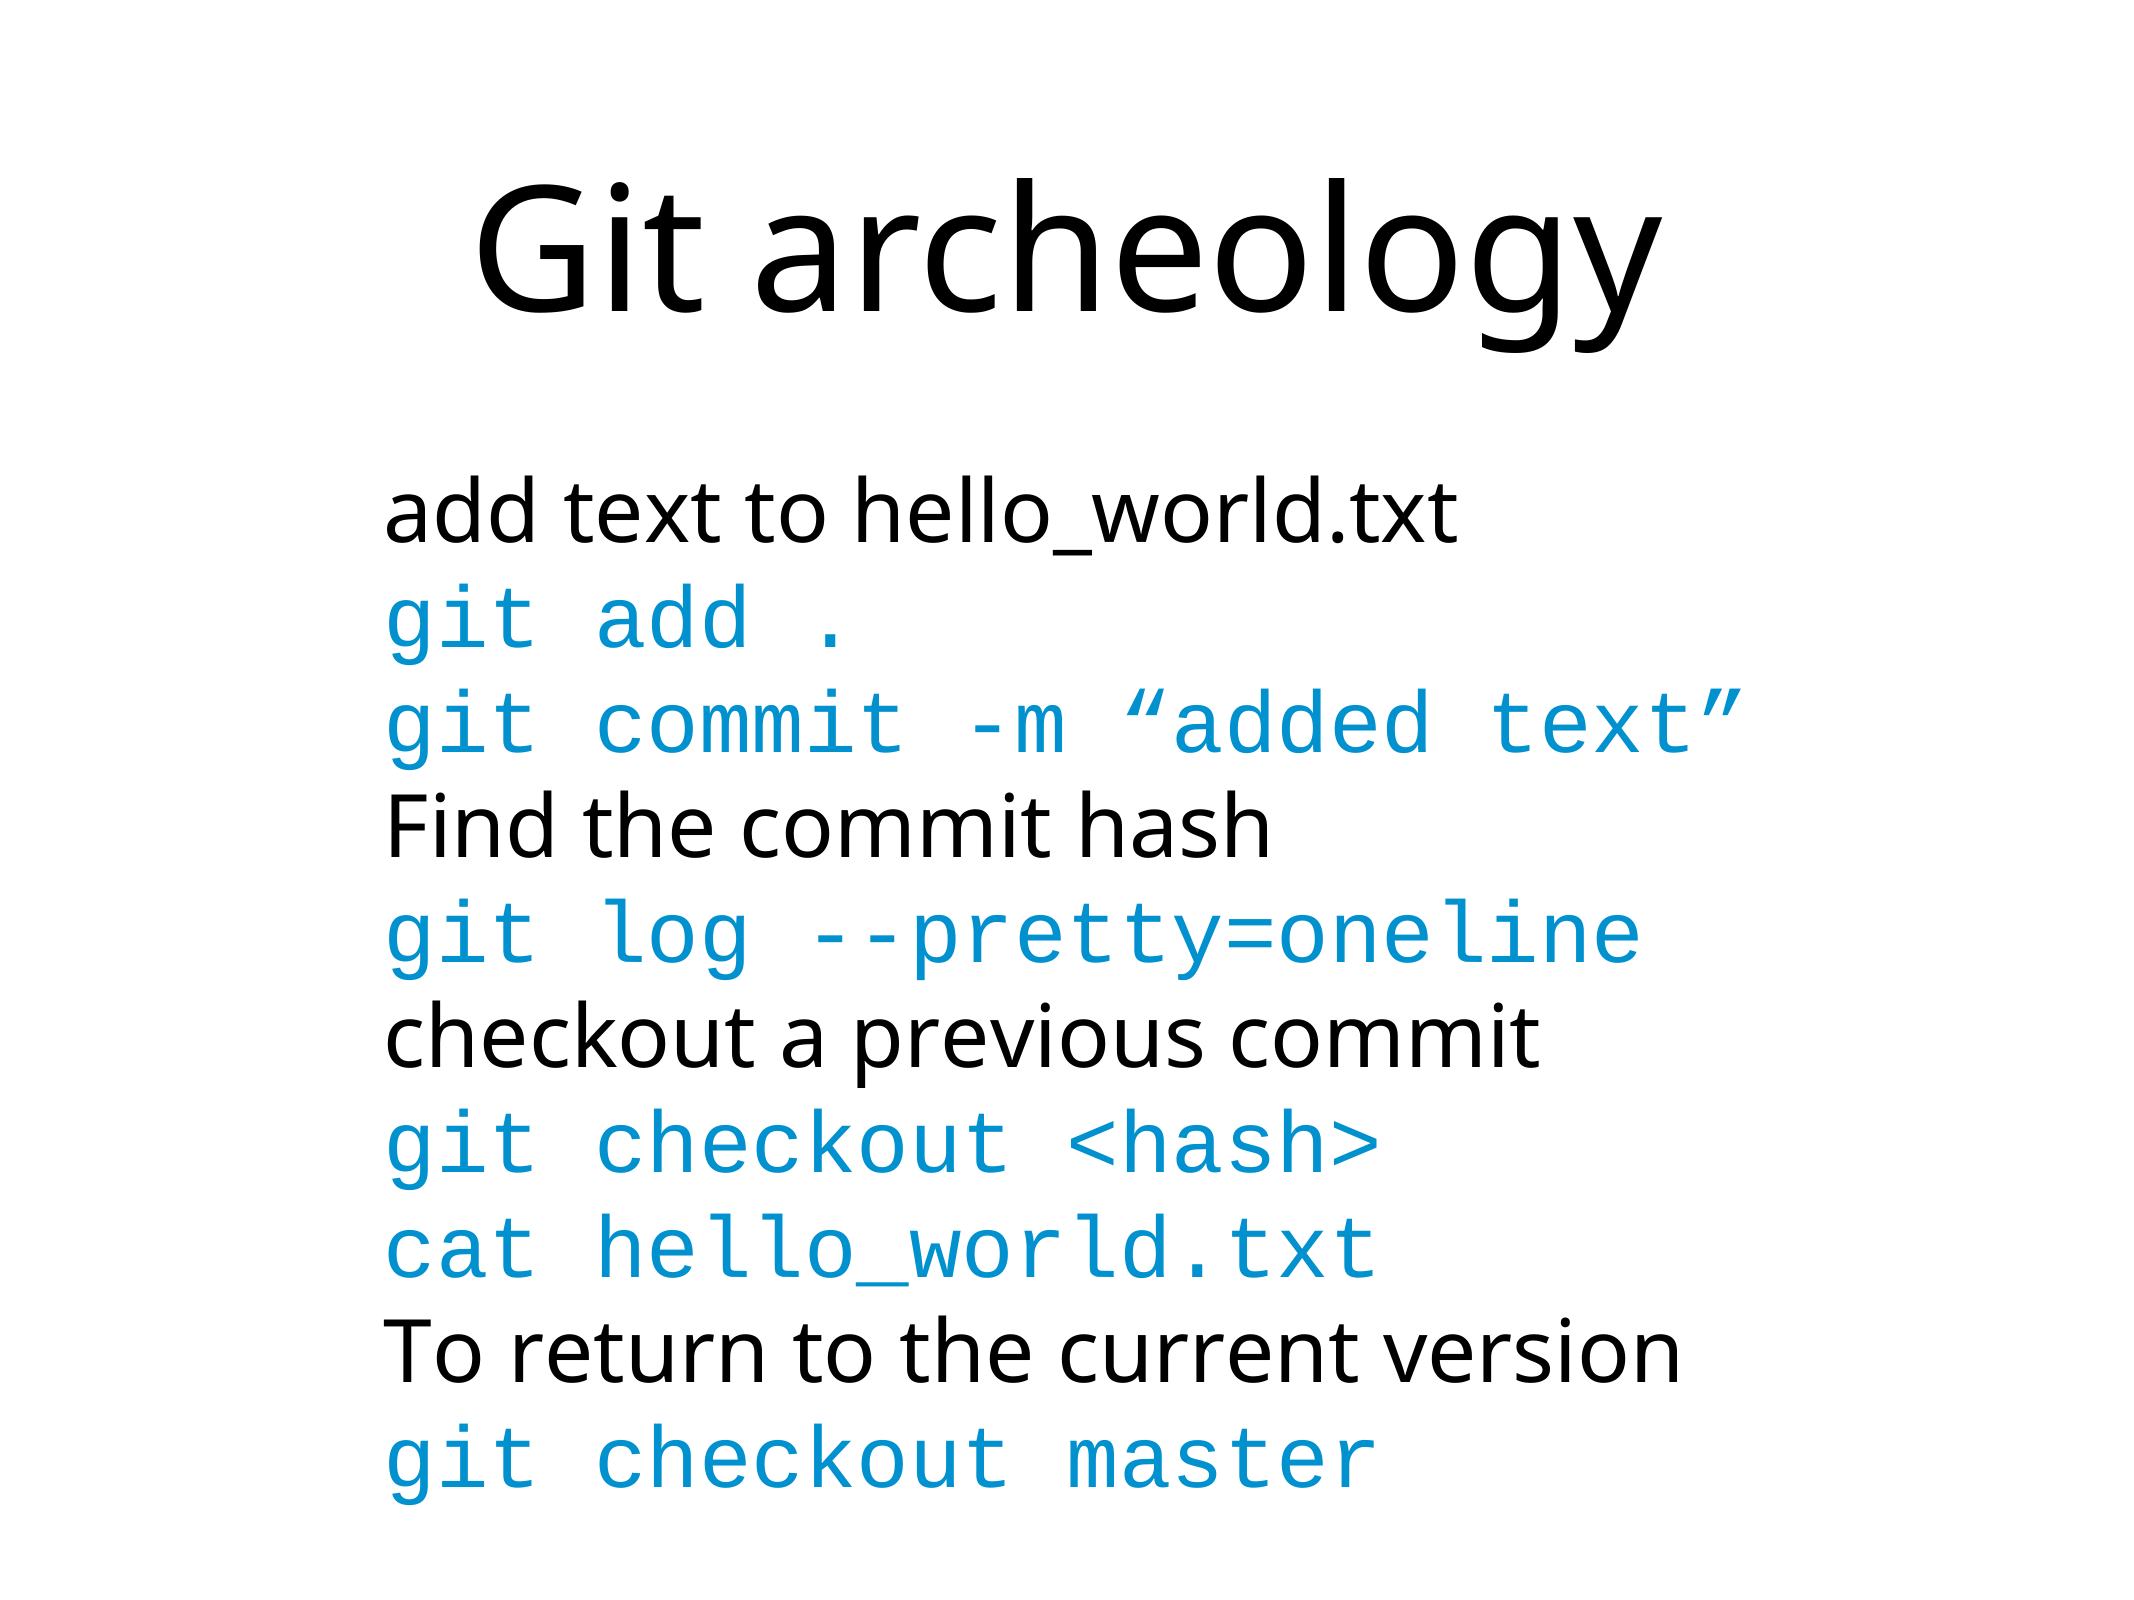

# Git archeology
add text to hello_world.txt
git add .
git commit -m “added text”
Find the commit hash
git log --pretty=oneline
checkout a previous commit
git checkout <hash>
cat hello_world.txt
To return to the current version
git checkout master